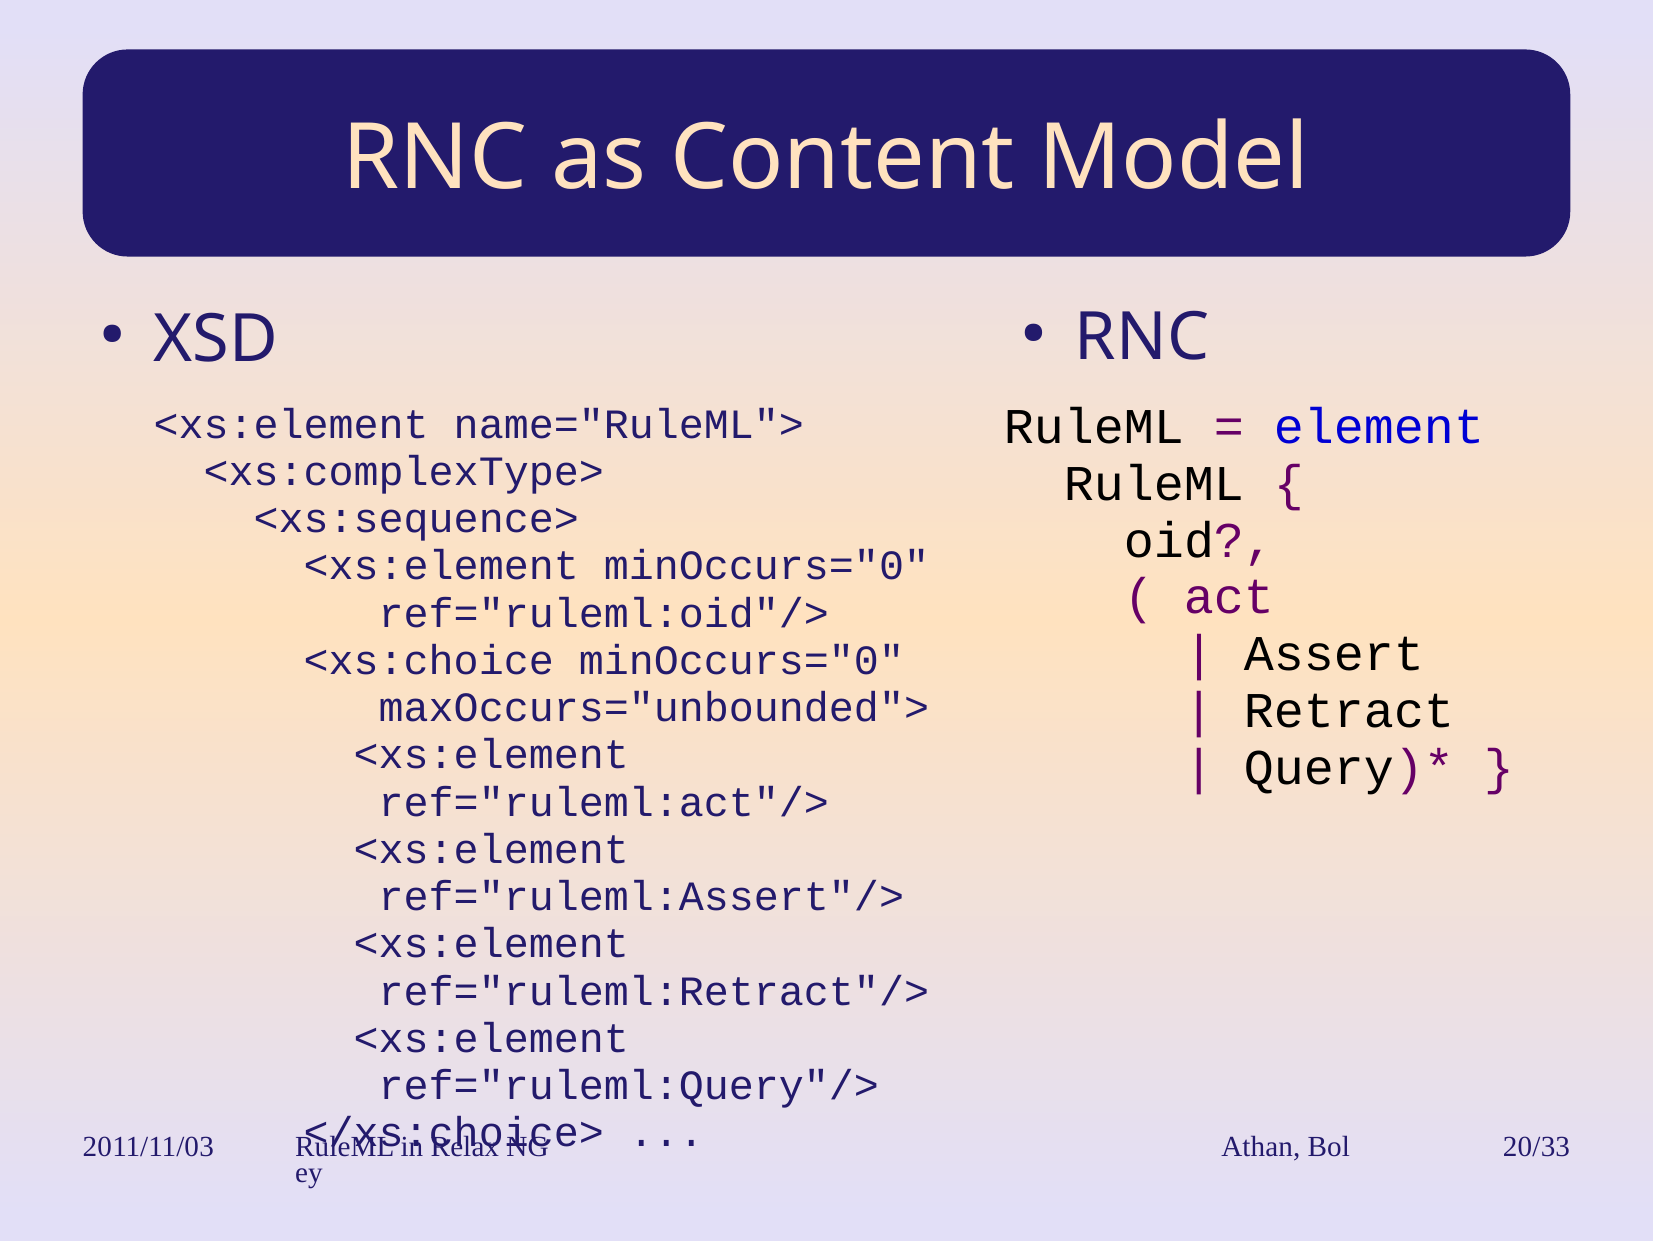

# RNC as Content Model
RNC
RuleML = element
 RuleML {
 oid?,
 ( act
 | Assert
 | Retract
 | Query)* }
XSD
<xs:element name="RuleML">
 <xs:complexType>
 <xs:sequence>
 <xs:element minOccurs="0"
 ref="ruleml:oid"/>
 <xs:choice minOccurs="0"
 maxOccurs="unbounded">
 <xs:element
 ref="ruleml:act"/>
 <xs:element
 ref="ruleml:Assert"/>
 <xs:element
 ref="ruleml:Retract"/>
 <xs:element
 ref="ruleml:Query"/>
 </xs:choice> ...
2011/11/03
RuleML in Relax NG Athan, Boley
20